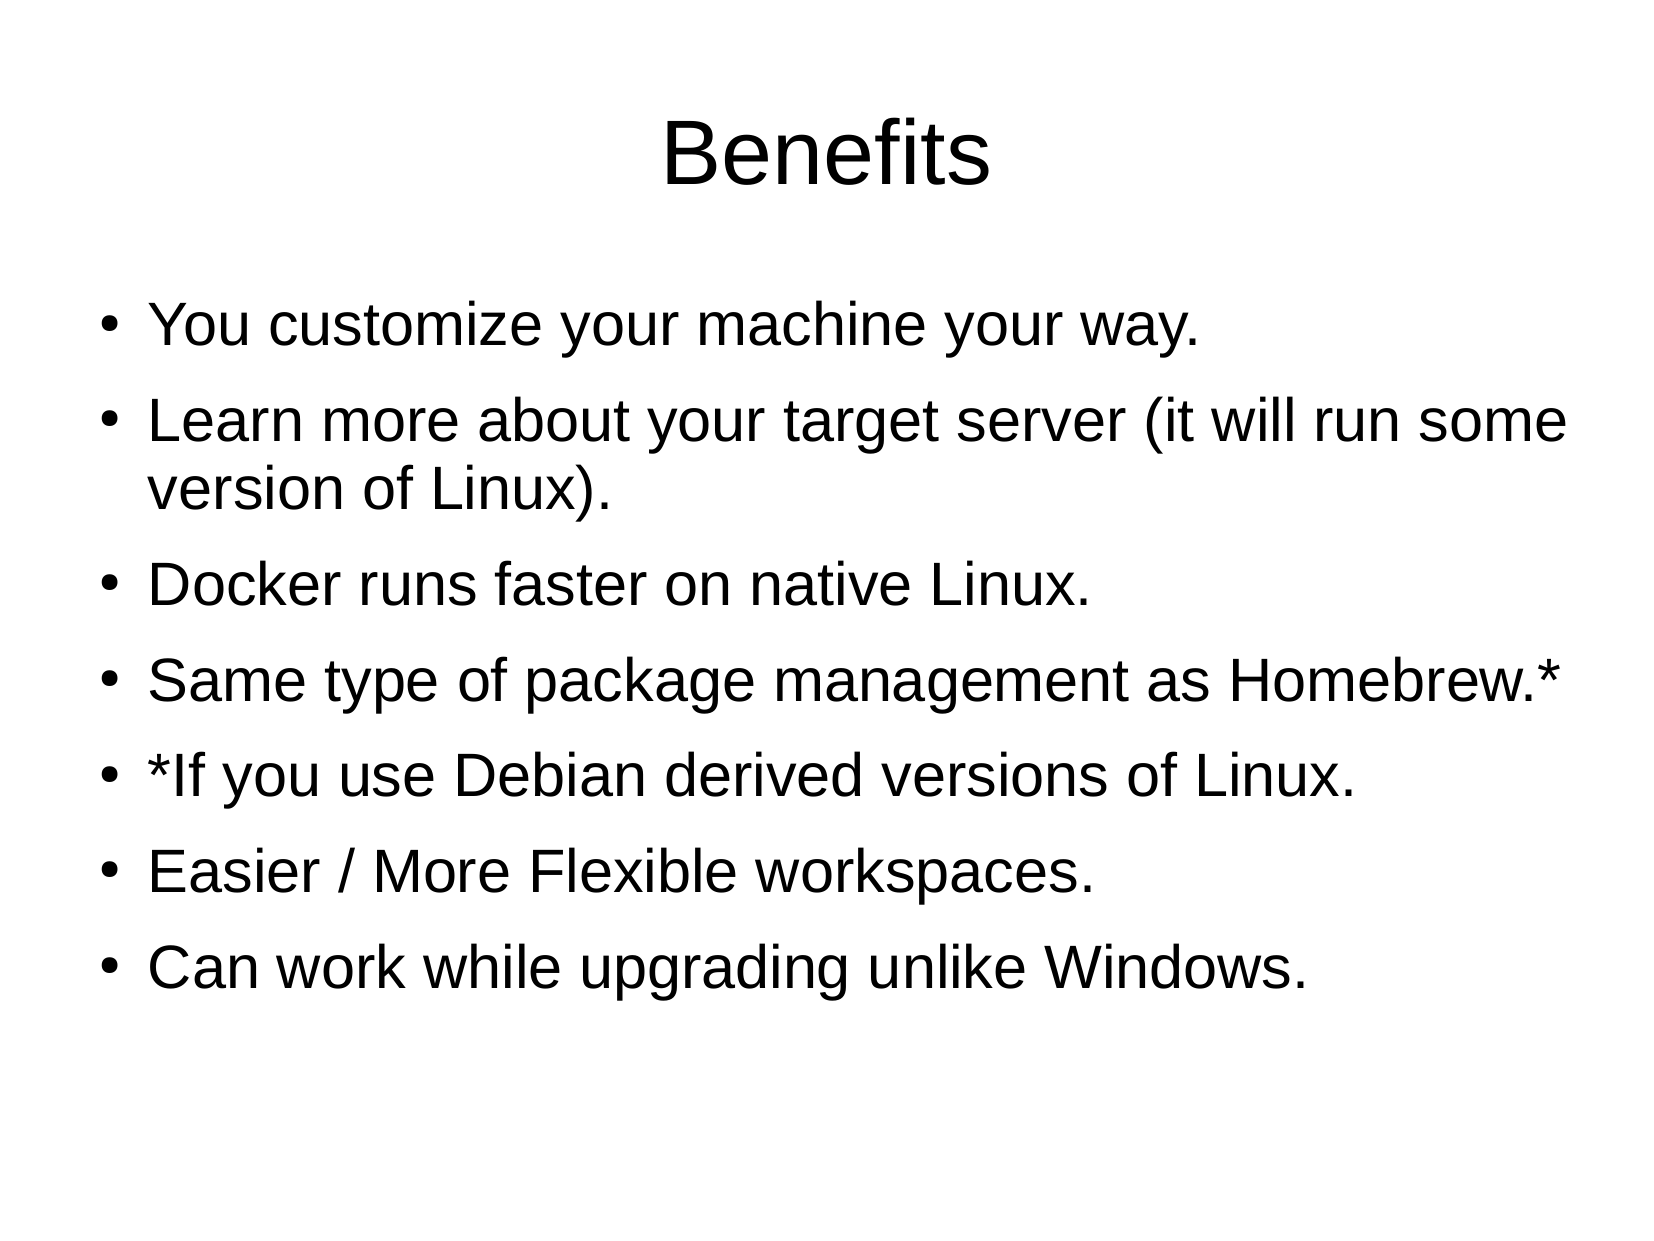

# Benefits
You customize your machine your way.
Learn more about your target server (it will run some version of Linux).
Docker runs faster on native Linux.
Same type of package management as Homebrew.*
*If you use Debian derived versions of Linux.
Easier / More Flexible workspaces.
Can work while upgrading unlike Windows.